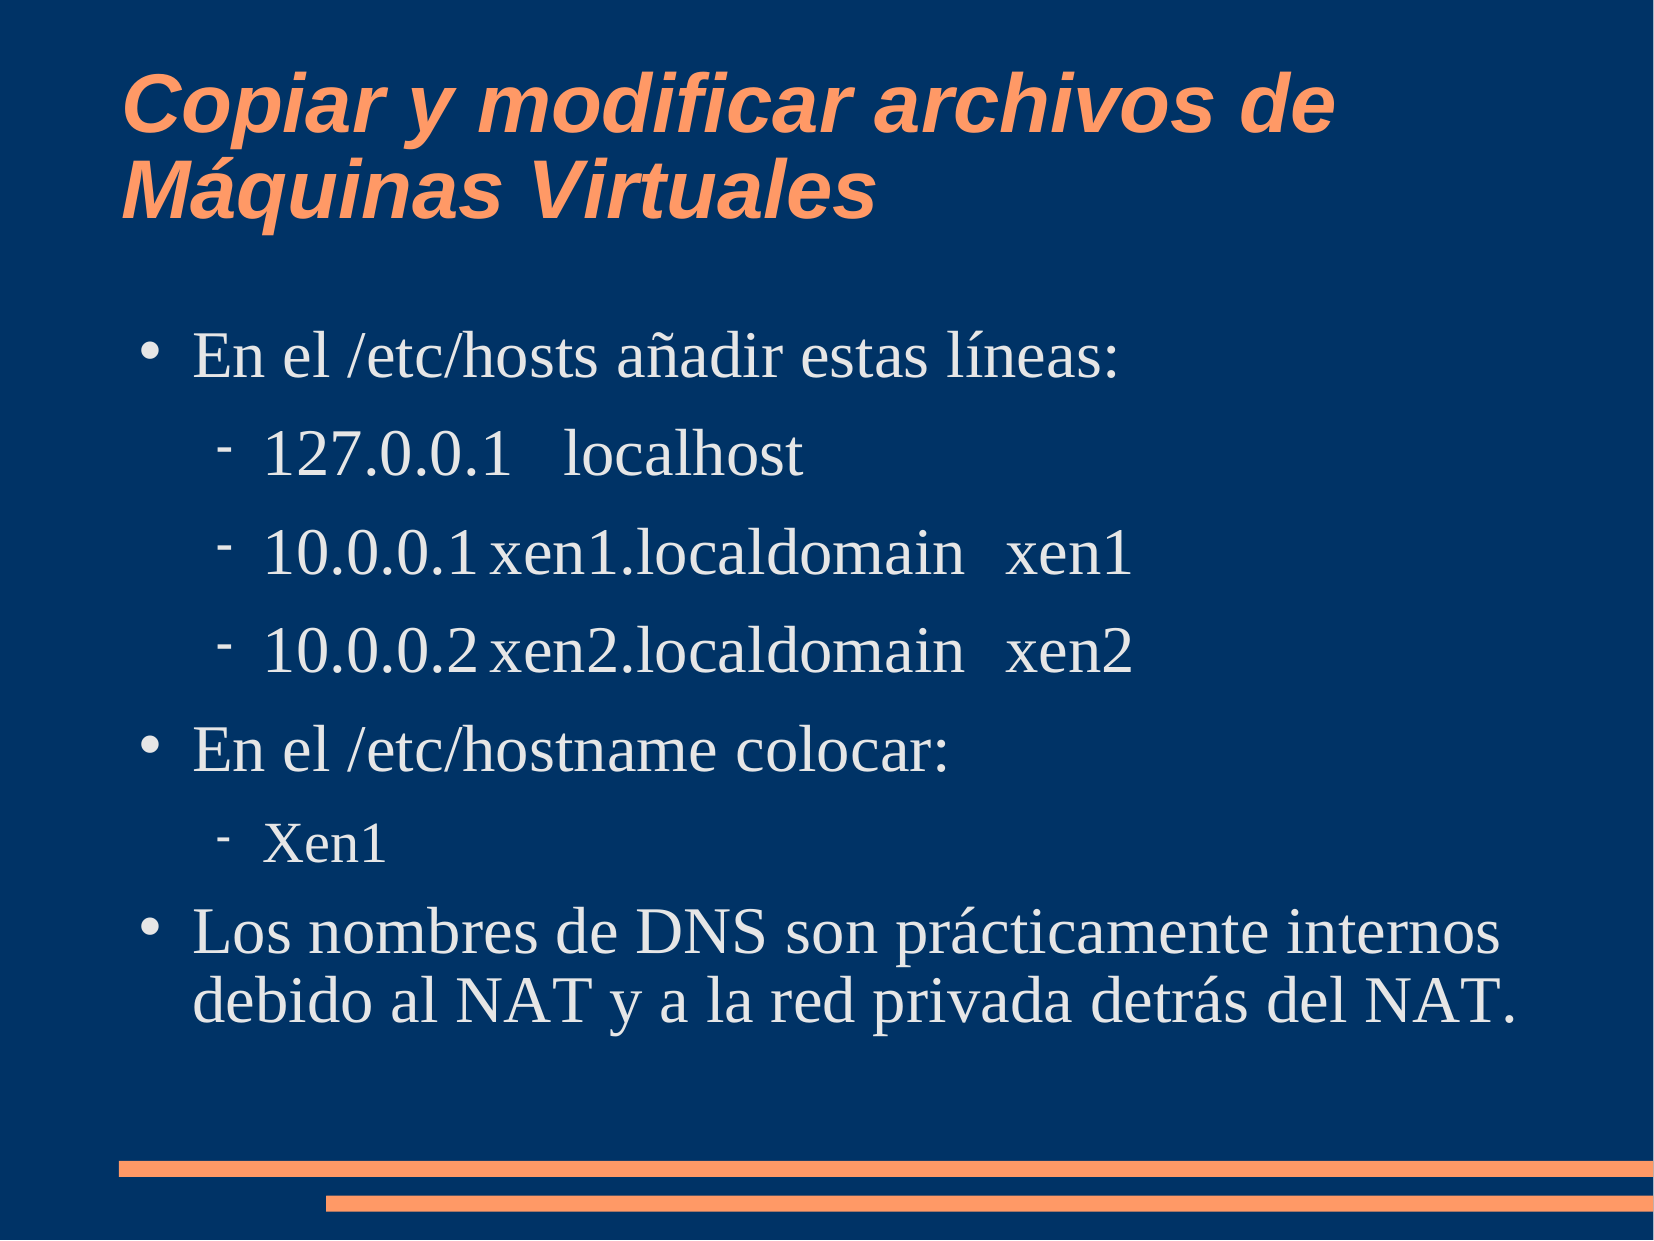

# Copiar y modificar archivos de Máquinas Virtuales
En el /etc/hosts añadir estas líneas:
127.0.0.1	localhost
10.0.0.1	xen1.localdomain	xen1
10.0.0.2	xen2.localdomain	xen2
En el /etc/hostname colocar:
Xen1
Los nombres de DNS son prácticamente internos debido al NAT y a la red privada detrás del NAT.